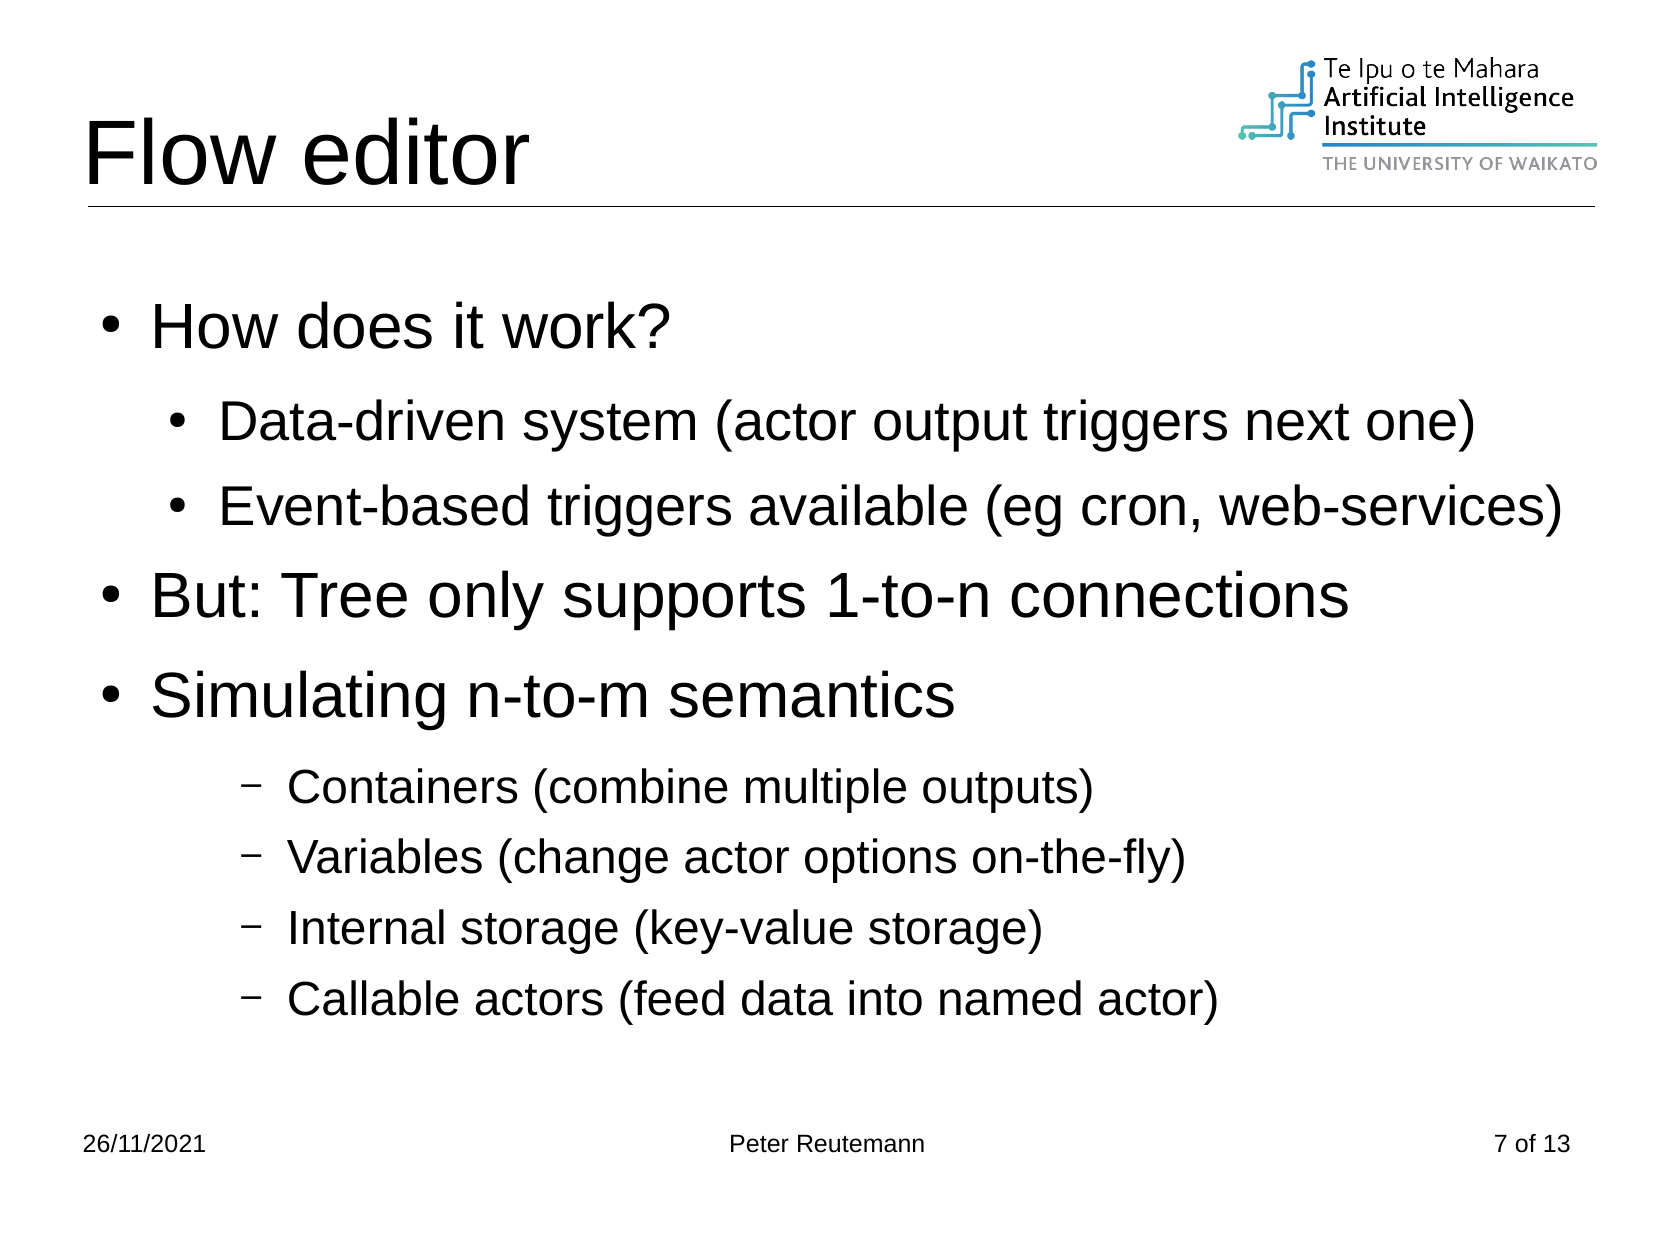

# Flow editor
How does it work?
Data-driven system (actor output triggers next one)
Event-based triggers available (eg cron, web-services)
But: Tree only supports 1-to-n connections
Simulating n-to-m semantics
Containers (combine multiple outputs)
Variables (change actor options on-the-fly)
Internal storage (key-value storage)
Callable actors (feed data into named actor)
26/11/2021
Peter Reutemann
7